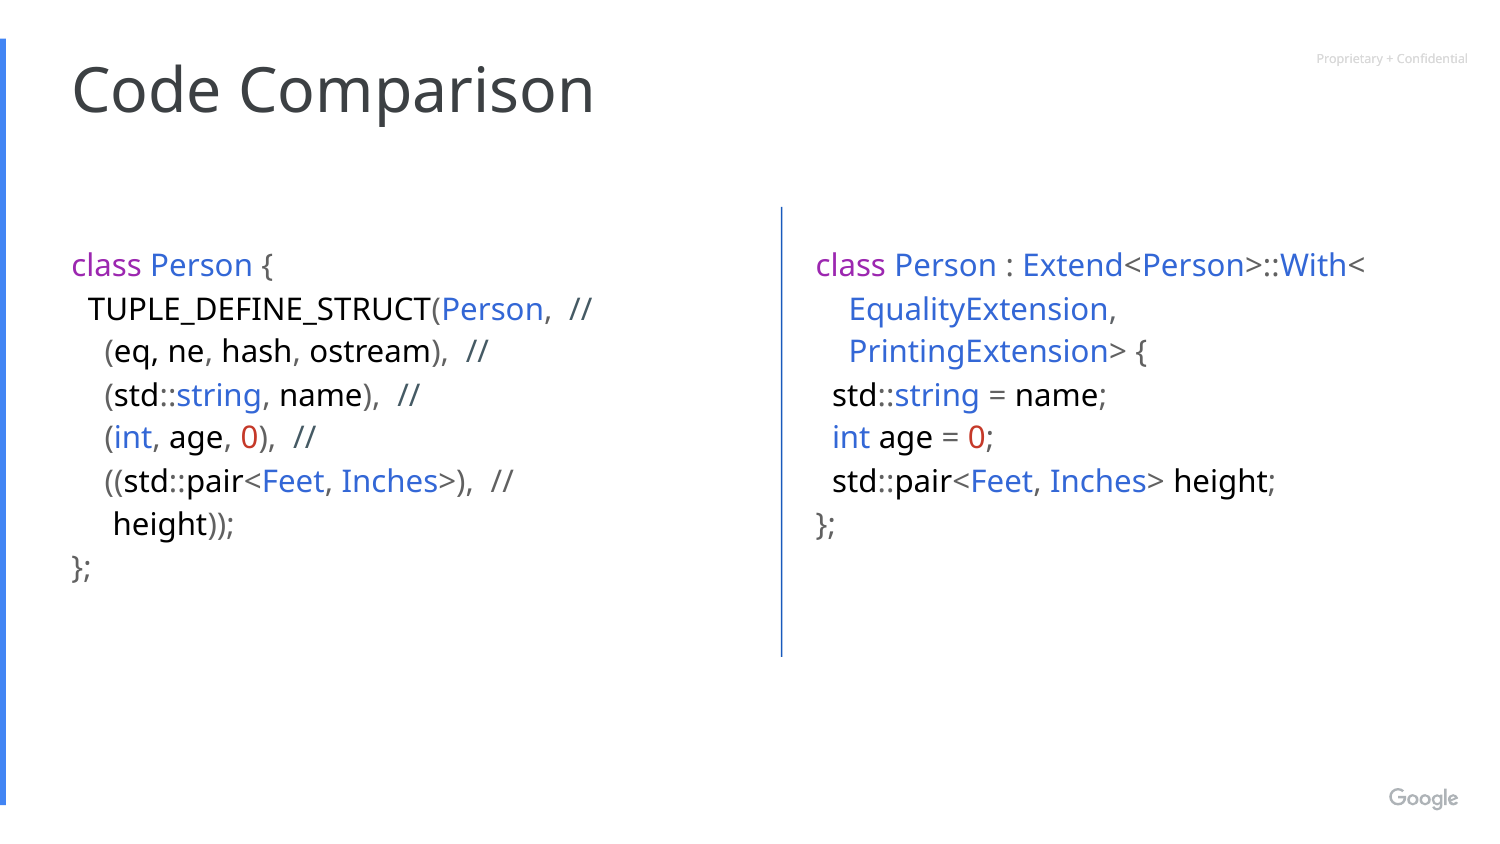

Code Comparison
# class Person {
 TUPLE_DEFINE_STRUCT(Person, //
 (eq, ne, hash, ostream), //
 (std::string, name), //
 (int, age, 0), //
 ((std::pair<Feet, Inches>), //
 height));
};
class Person : Extend<Person>::With<
 EqualityExtension,
 PrintingExtension> {
 std::string = name;
 int age = 0;
 std::pair<Feet, Inches> height;
};